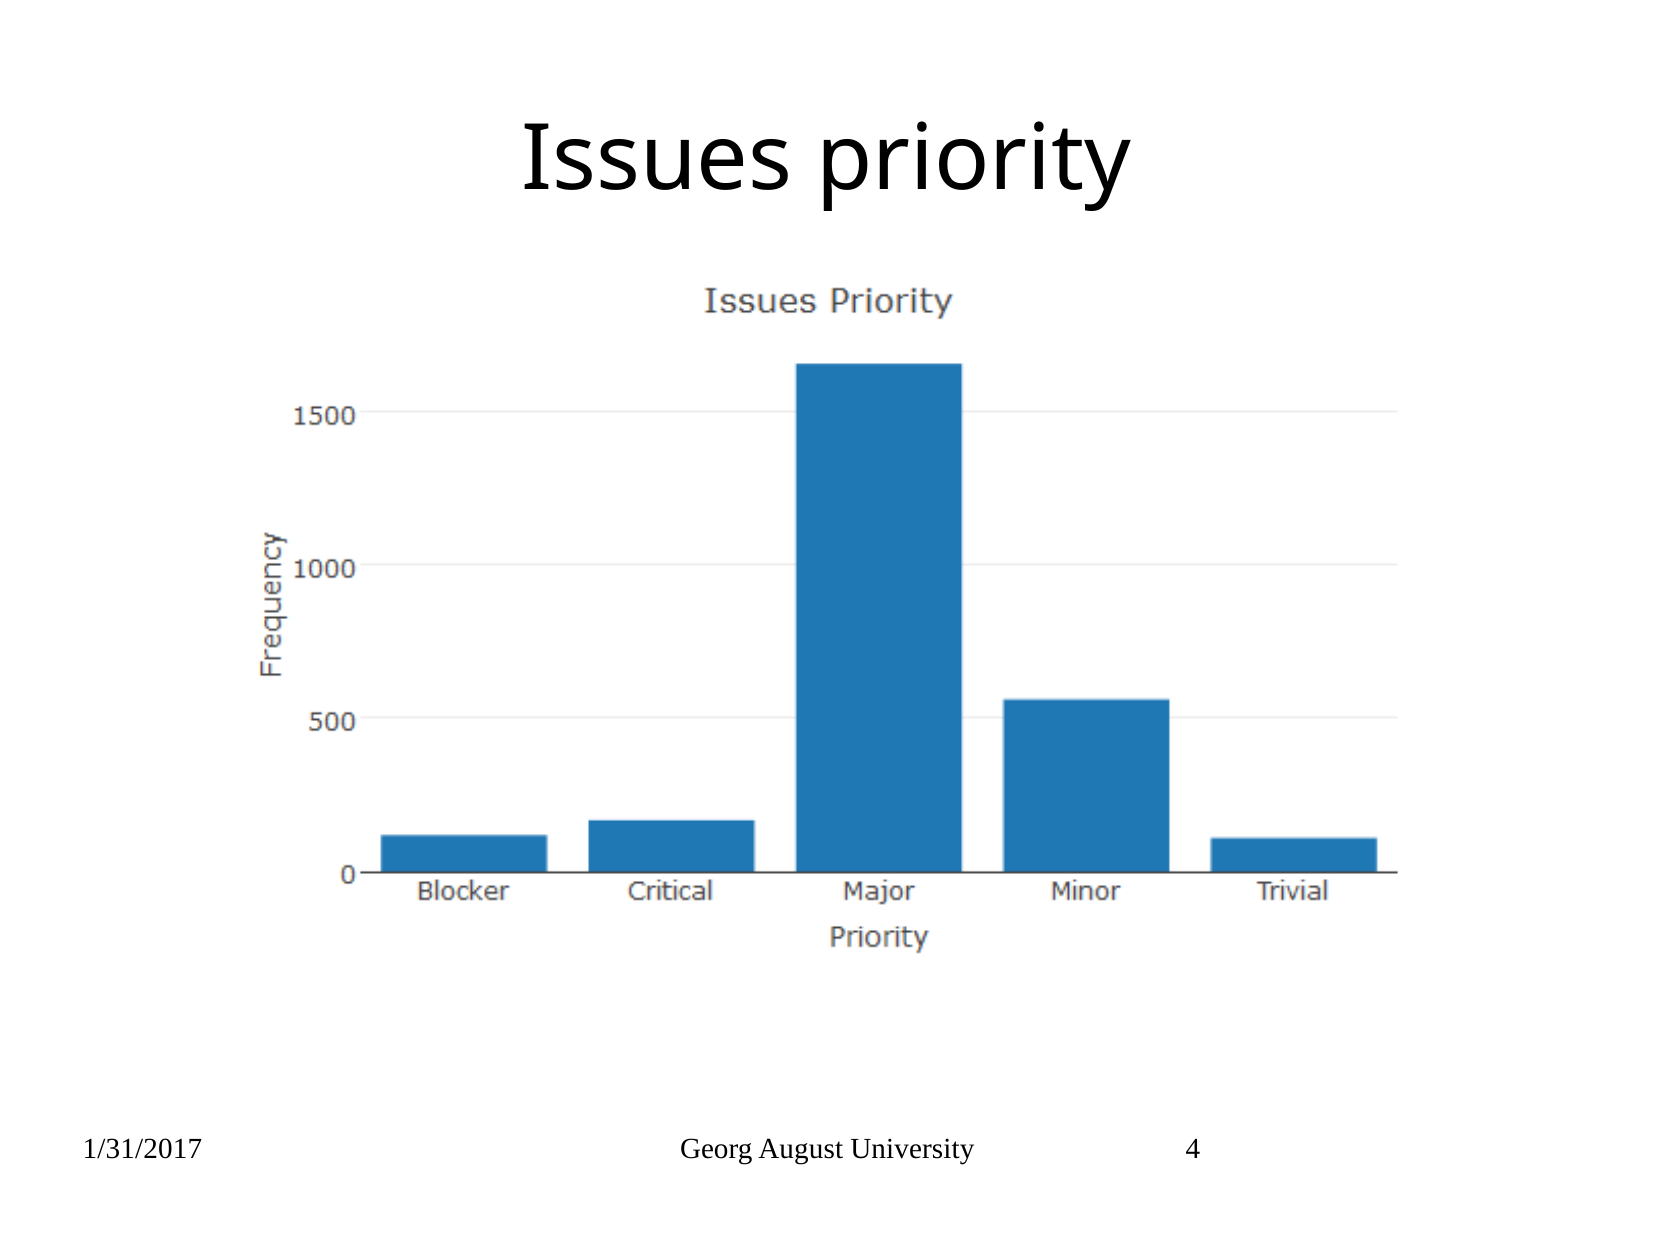

# Issues priority
1/31/2017
Georg August University